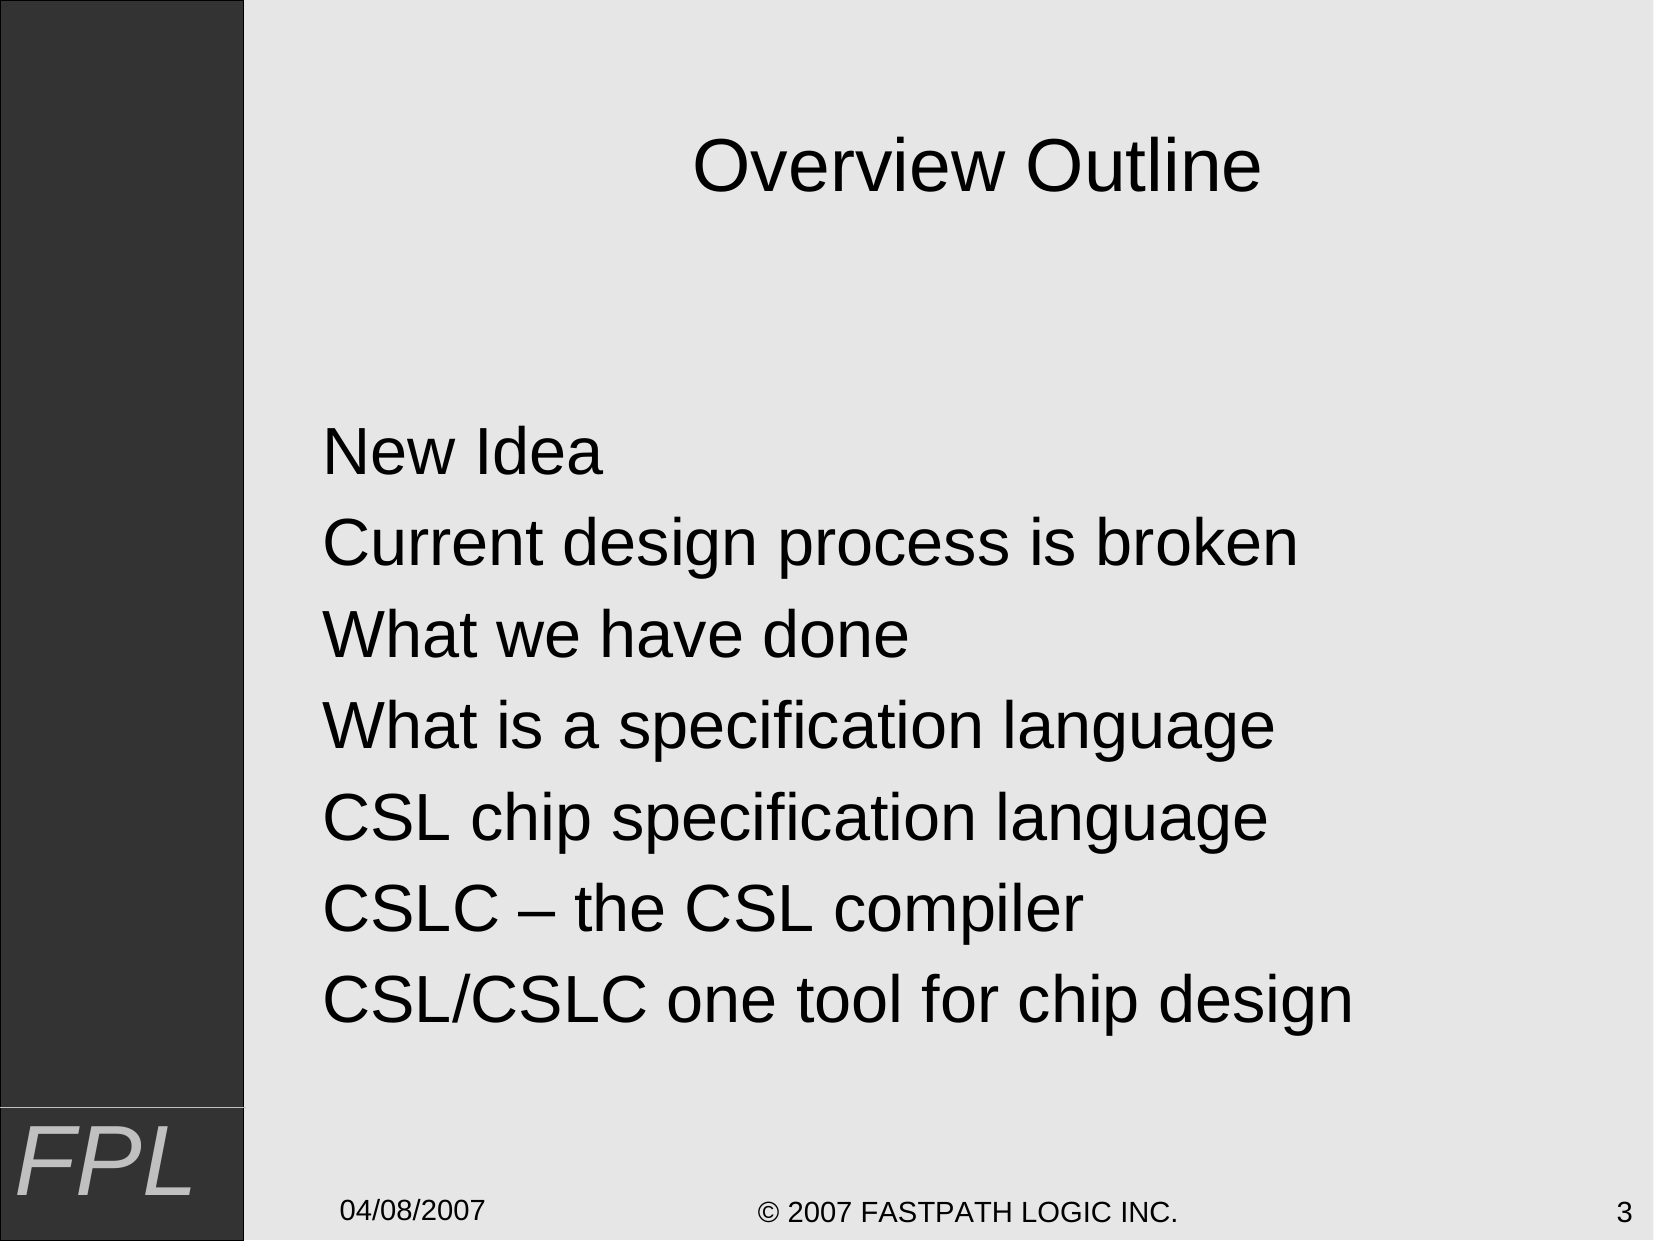

# Overview Outline
New Idea
Current design process is broken
What we have done
What is a specification language
CSL chip specification language
CSLC – the CSL compiler
CSL/CSLC one tool for chip design
04/08/2007
3
© 2007 FASTPATH LOGIC INC.